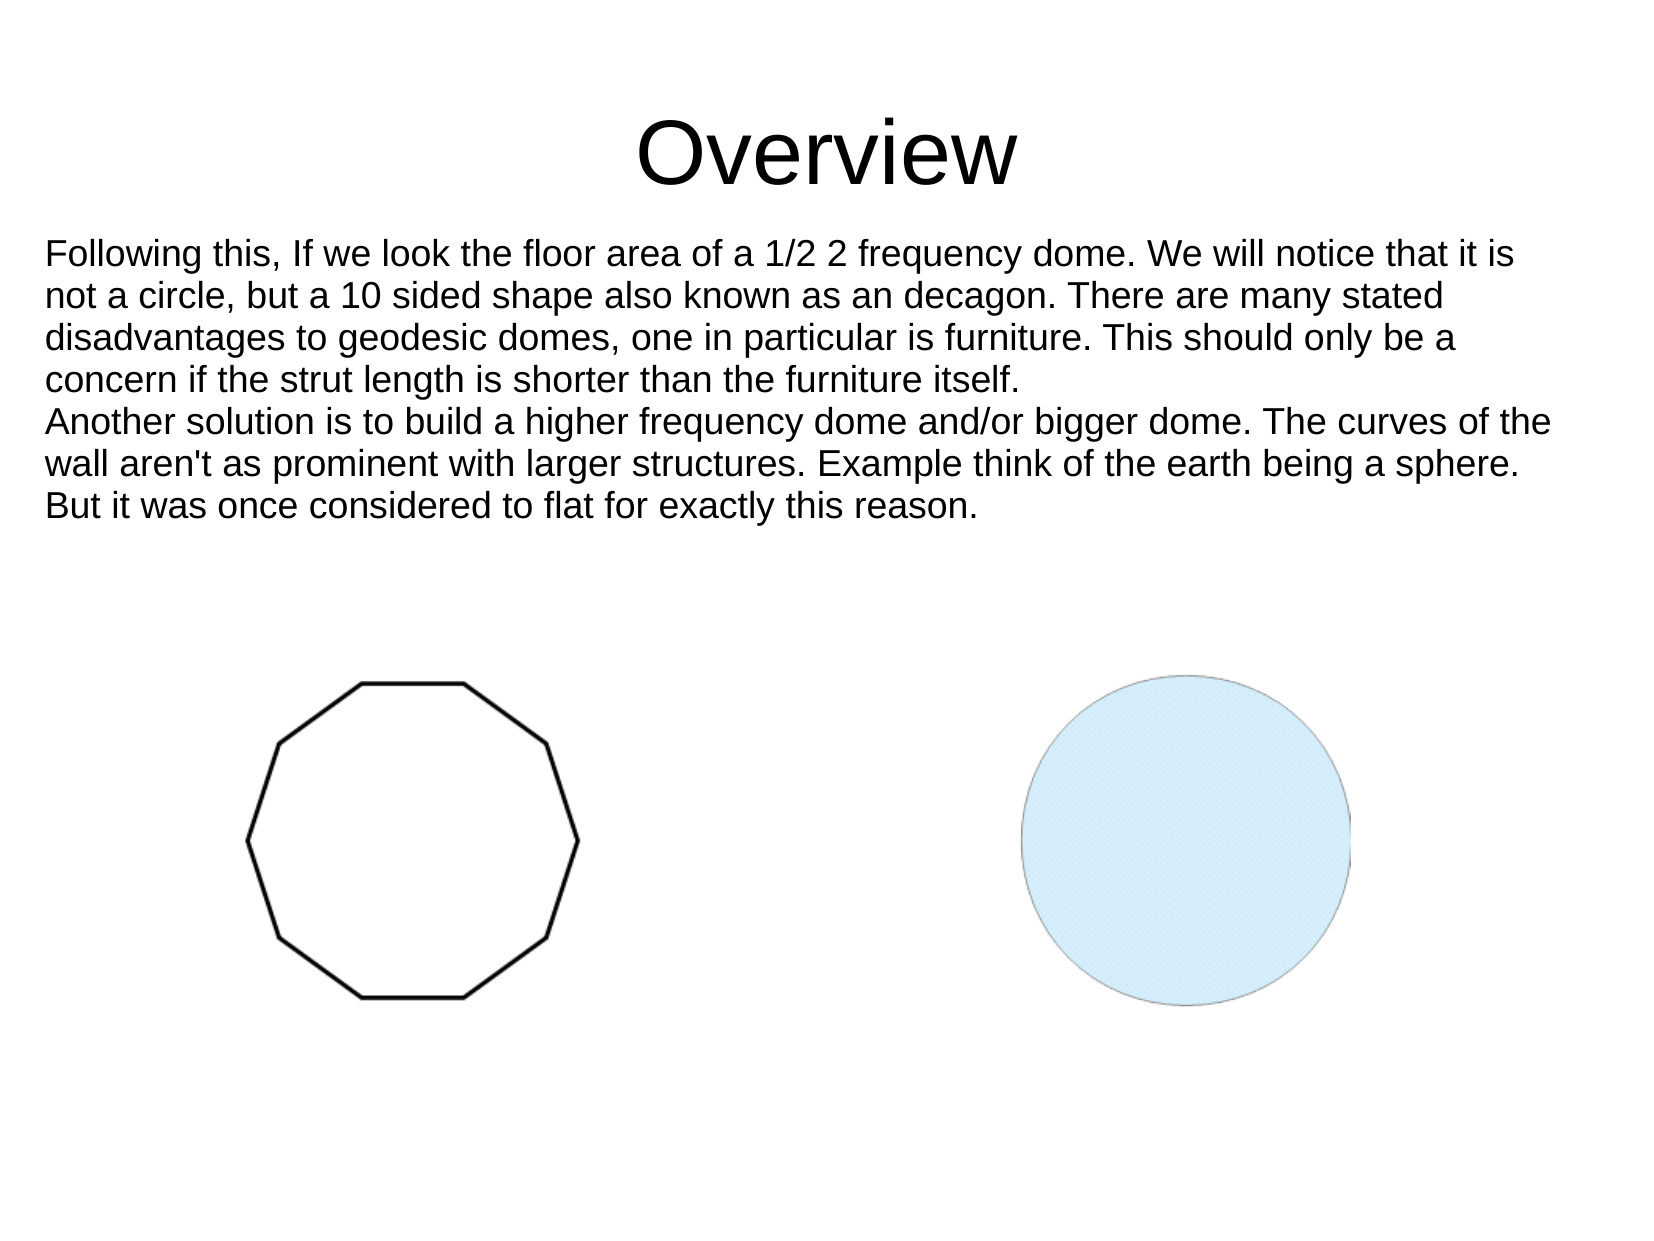

# Overview
Following this, If we look the floor area of a 1/2 2 frequency dome. We will notice that it is not a circle, but a 10 sided shape also known as an decagon. There are many stated disadvantages to geodesic domes, one in particular is furniture. This should only be a concern if the strut length is shorter than the furniture itself.
Another solution is to build a higher frequency dome and/or bigger dome. The curves of the wall aren't as prominent with larger structures. Example think of the earth being a sphere. But it was once considered to flat for exactly this reason.